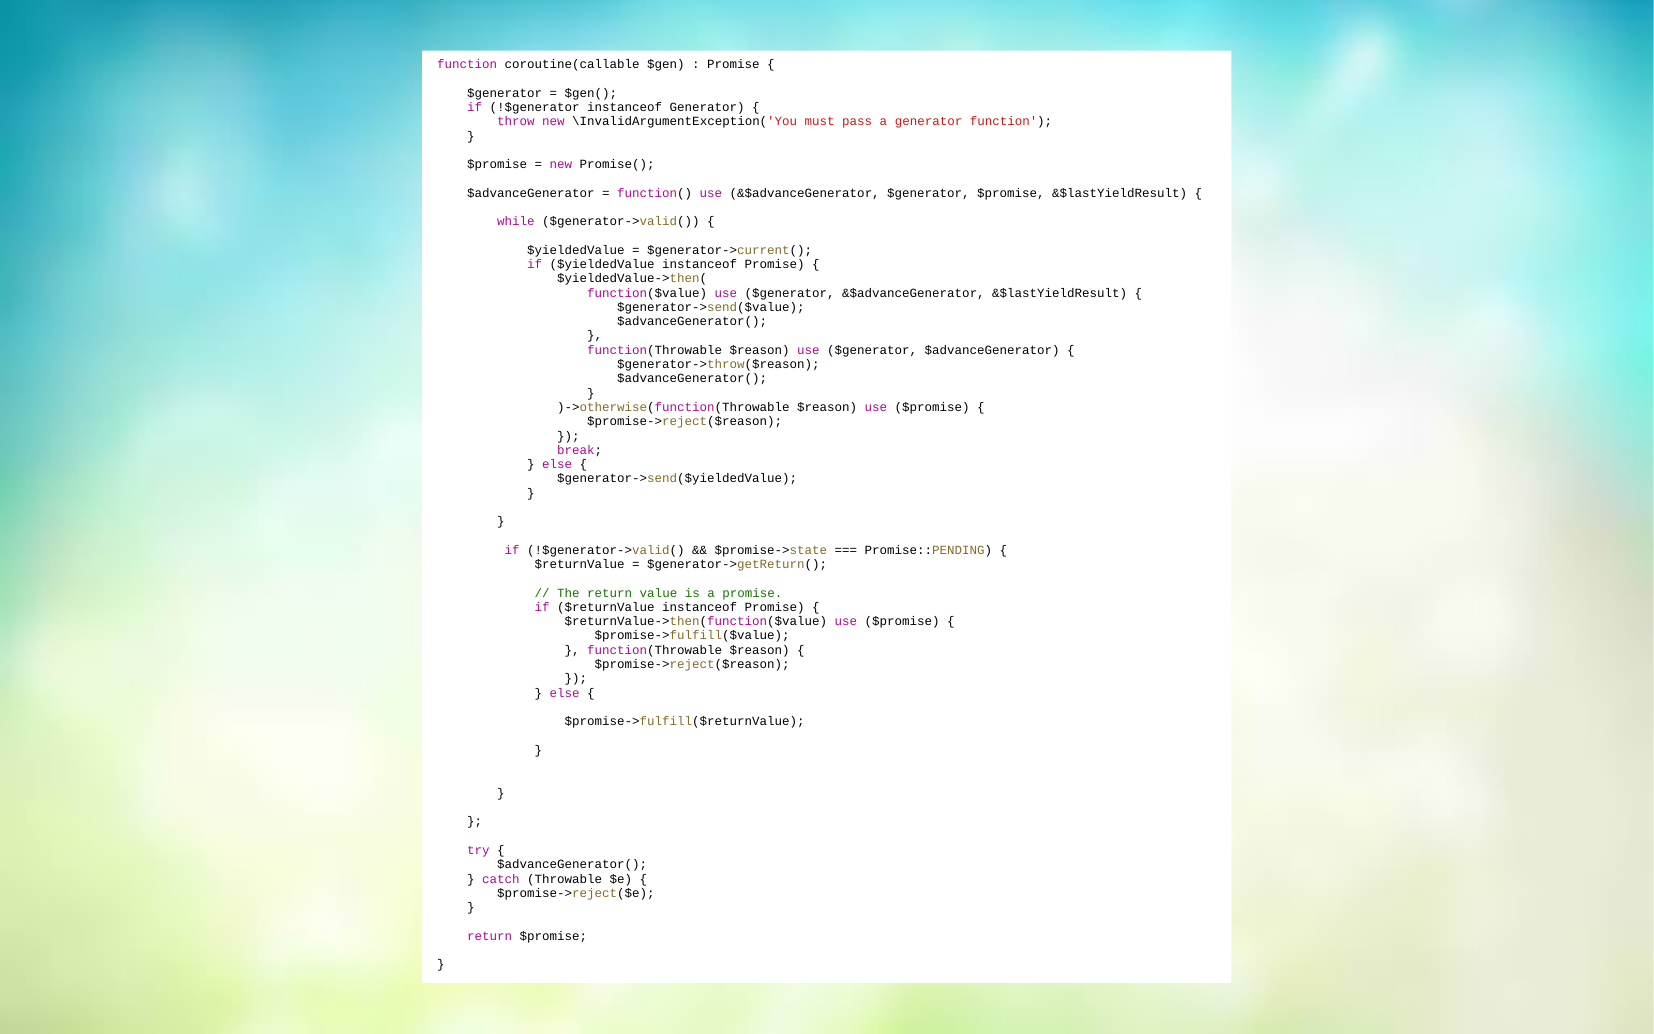

function coroutine(callable $gen) : Promise {
 $generator = $gen();
 if (!$generator instanceof Generator) {
 throw new \InvalidArgumentException('You must pass a generator function');
 }
 $promise = new Promise();
 $advanceGenerator = function() use (&$advanceGenerator, $generator, $promise, &$lastYieldResult) {
 while ($generator->valid()) {
 $yieldedValue = $generator->current();
 if ($yieldedValue instanceof Promise) {
 $yieldedValue->then(
 function($value) use ($generator, &$advanceGenerator, &$lastYieldResult) {
 $generator->send($value);
 $advanceGenerator();
 },
 function(Throwable $reason) use ($generator, $advanceGenerator) {
 $generator->throw($reason);
 $advanceGenerator();
 }
 )->otherwise(function(Throwable $reason) use ($promise) {
 $promise->reject($reason);
 });
 break;
 } else {
 $generator->send($yieldedValue);
 }
 }
 if (!$generator->valid() && $promise->state === Promise::PENDING) {
 $returnValue = $generator->getReturn();
 // The return value is a promise.
 if ($returnValue instanceof Promise) {
 $returnValue->then(function($value) use ($promise) {
 $promise->fulfill($value);
 }, function(Throwable $reason) {
 $promise->reject($reason);
 });
 } else {
 $promise->fulfill($returnValue);
 }
 }
 };
 try {
 $advanceGenerator();
 } catch (Throwable $e) {
 $promise->reject($e);
 }
 return $promise;
}